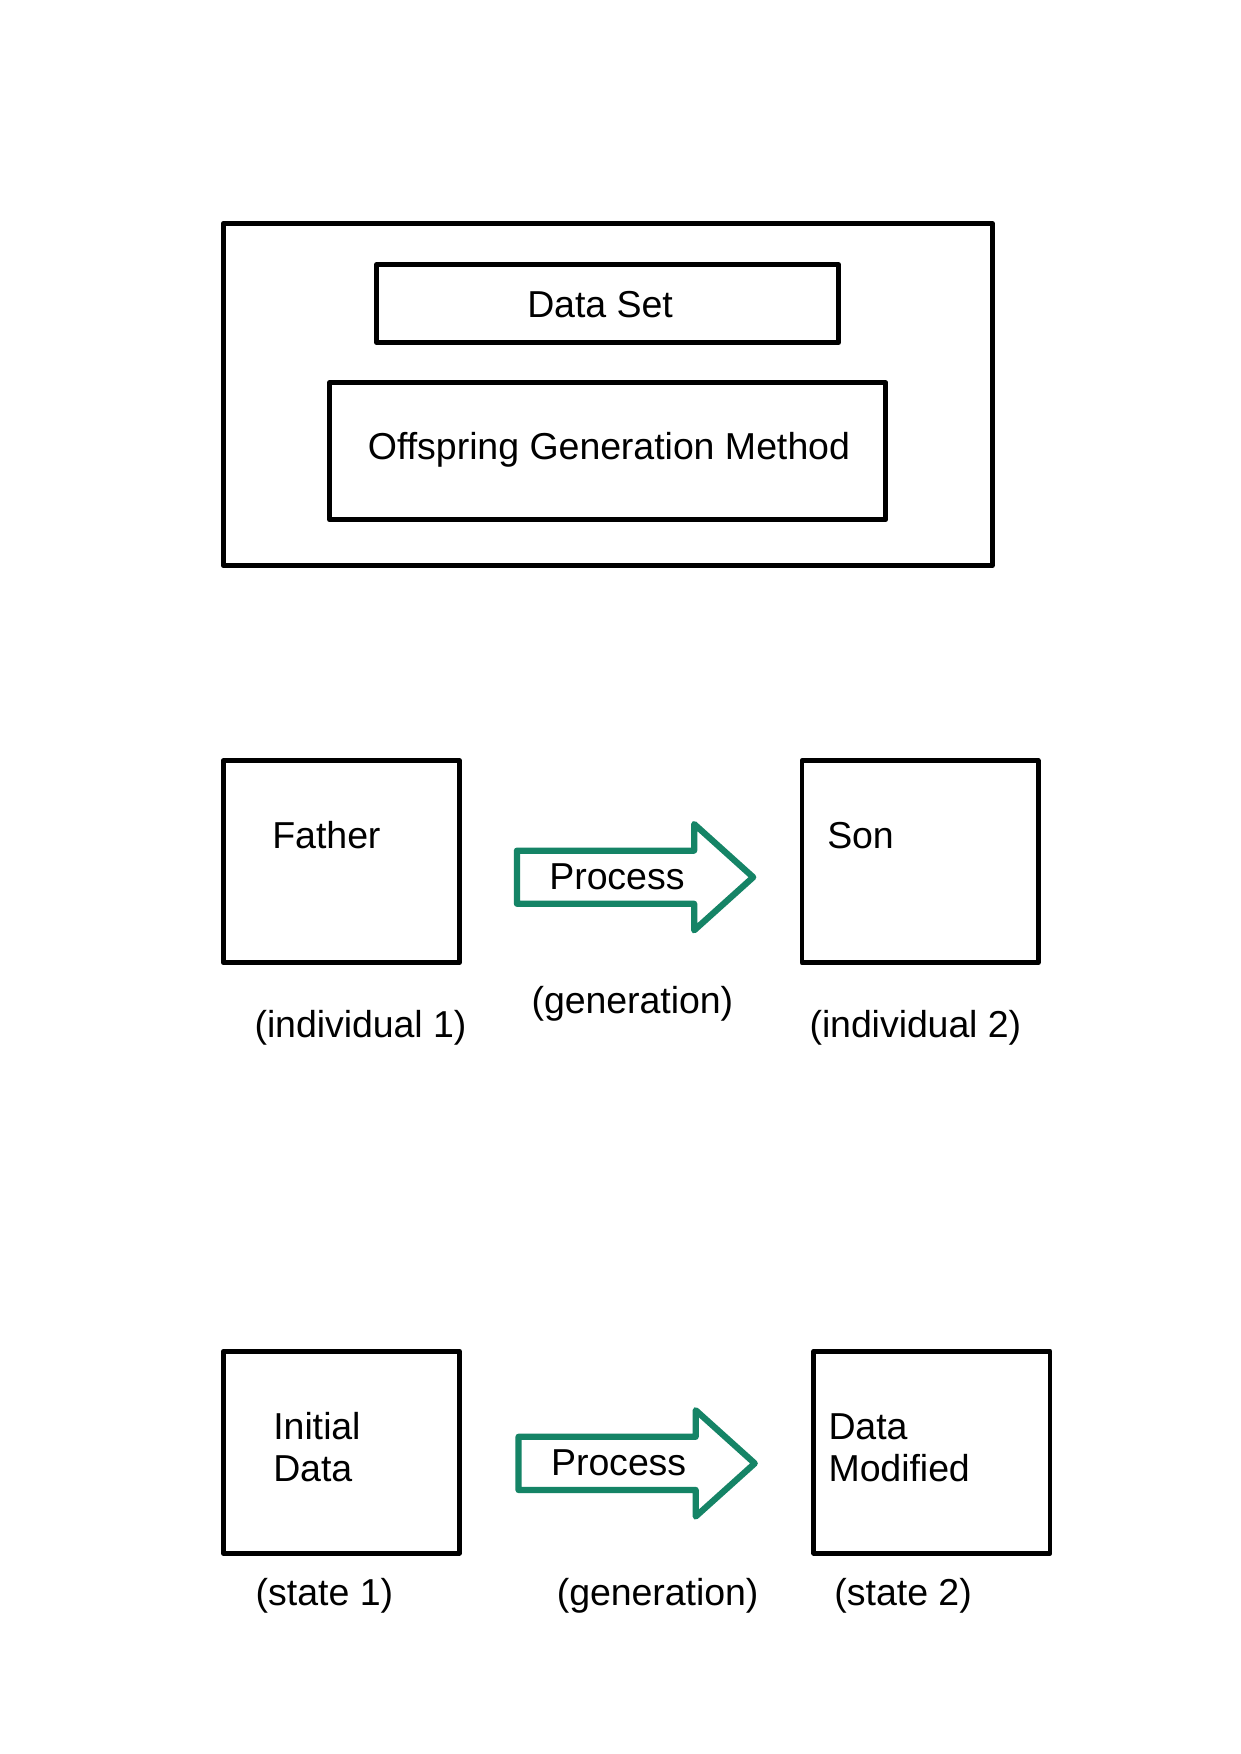

Data Set
Offspring Generation Method
Father
Son
Process
(generation)
(individual 1)
(individual 2)
Initial Data
Data Modified
Process
(state 1)
(generation)
(state 2)